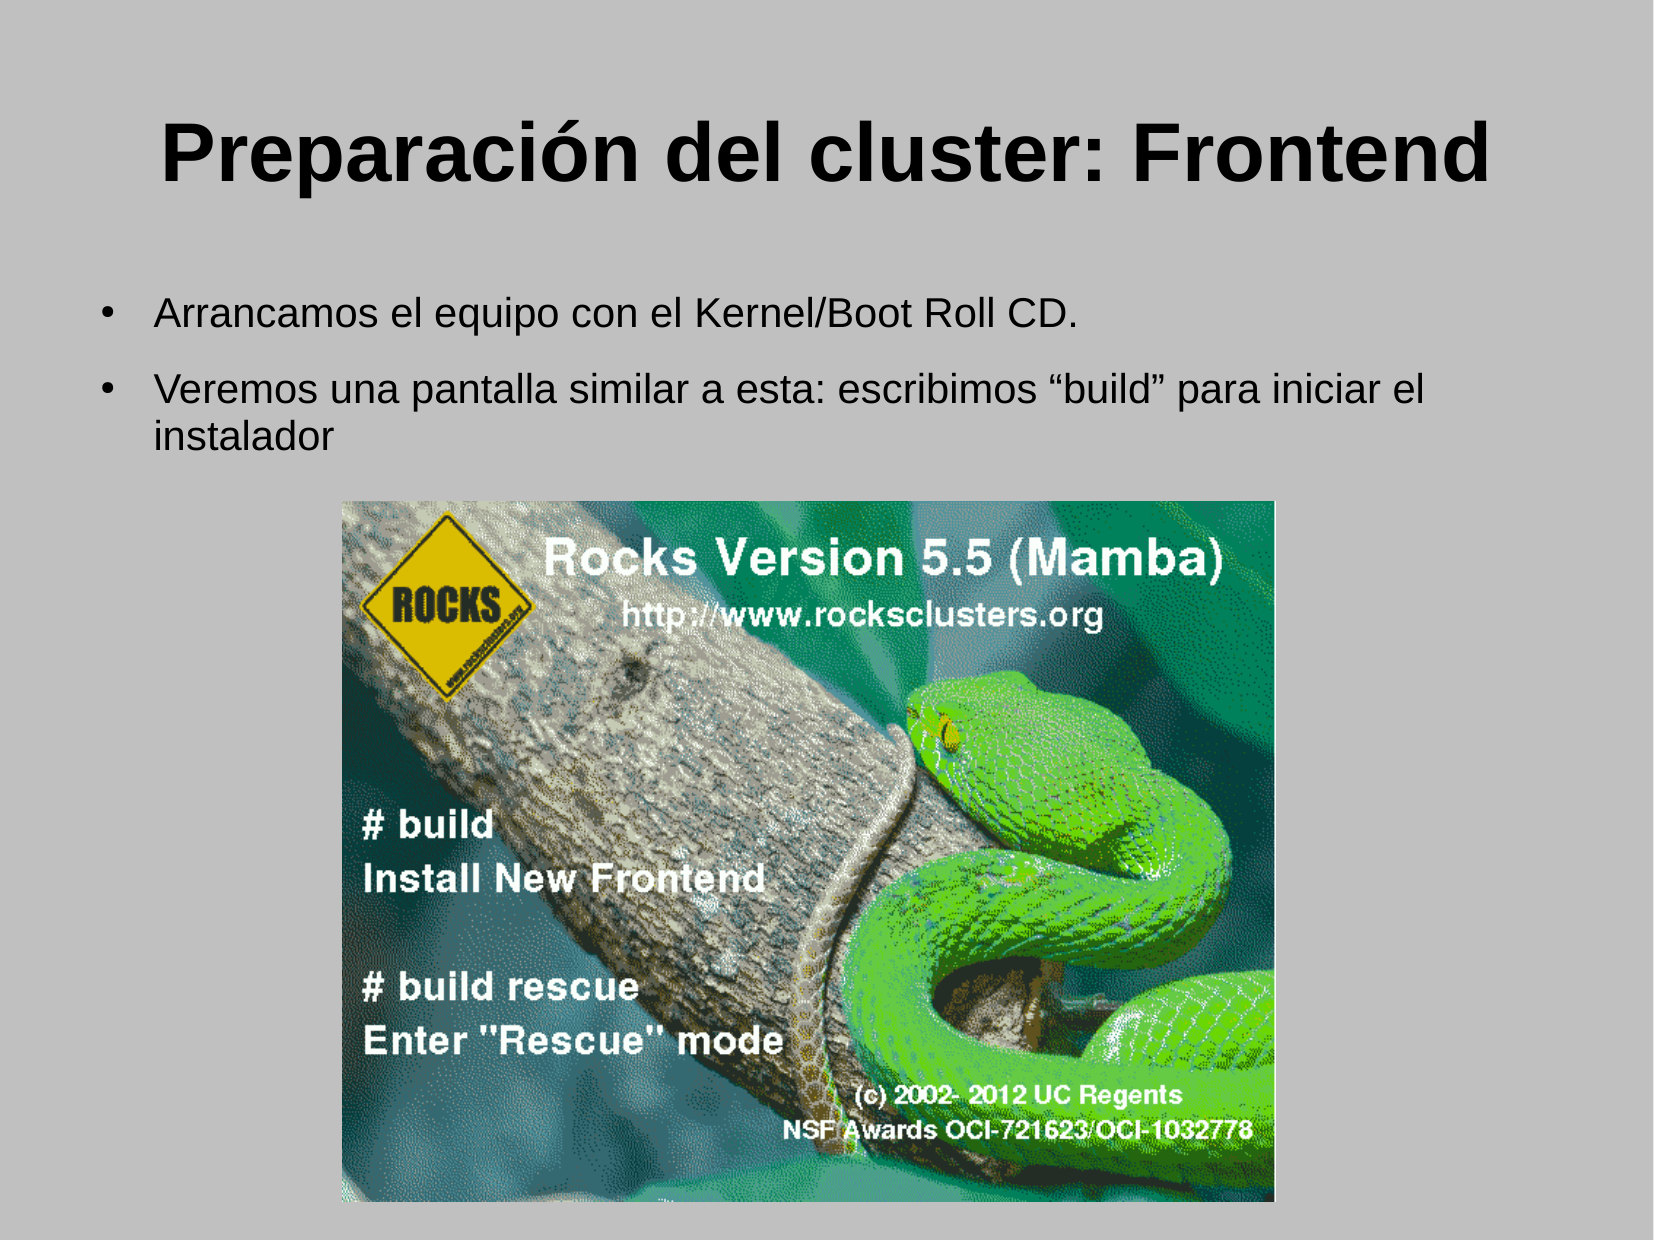

# Preparación del cluster: Frontend
Arrancamos el equipo con el Kernel/Boot Roll CD.
Veremos una pantalla similar a esta: escribimos “build” para iniciar el instalador